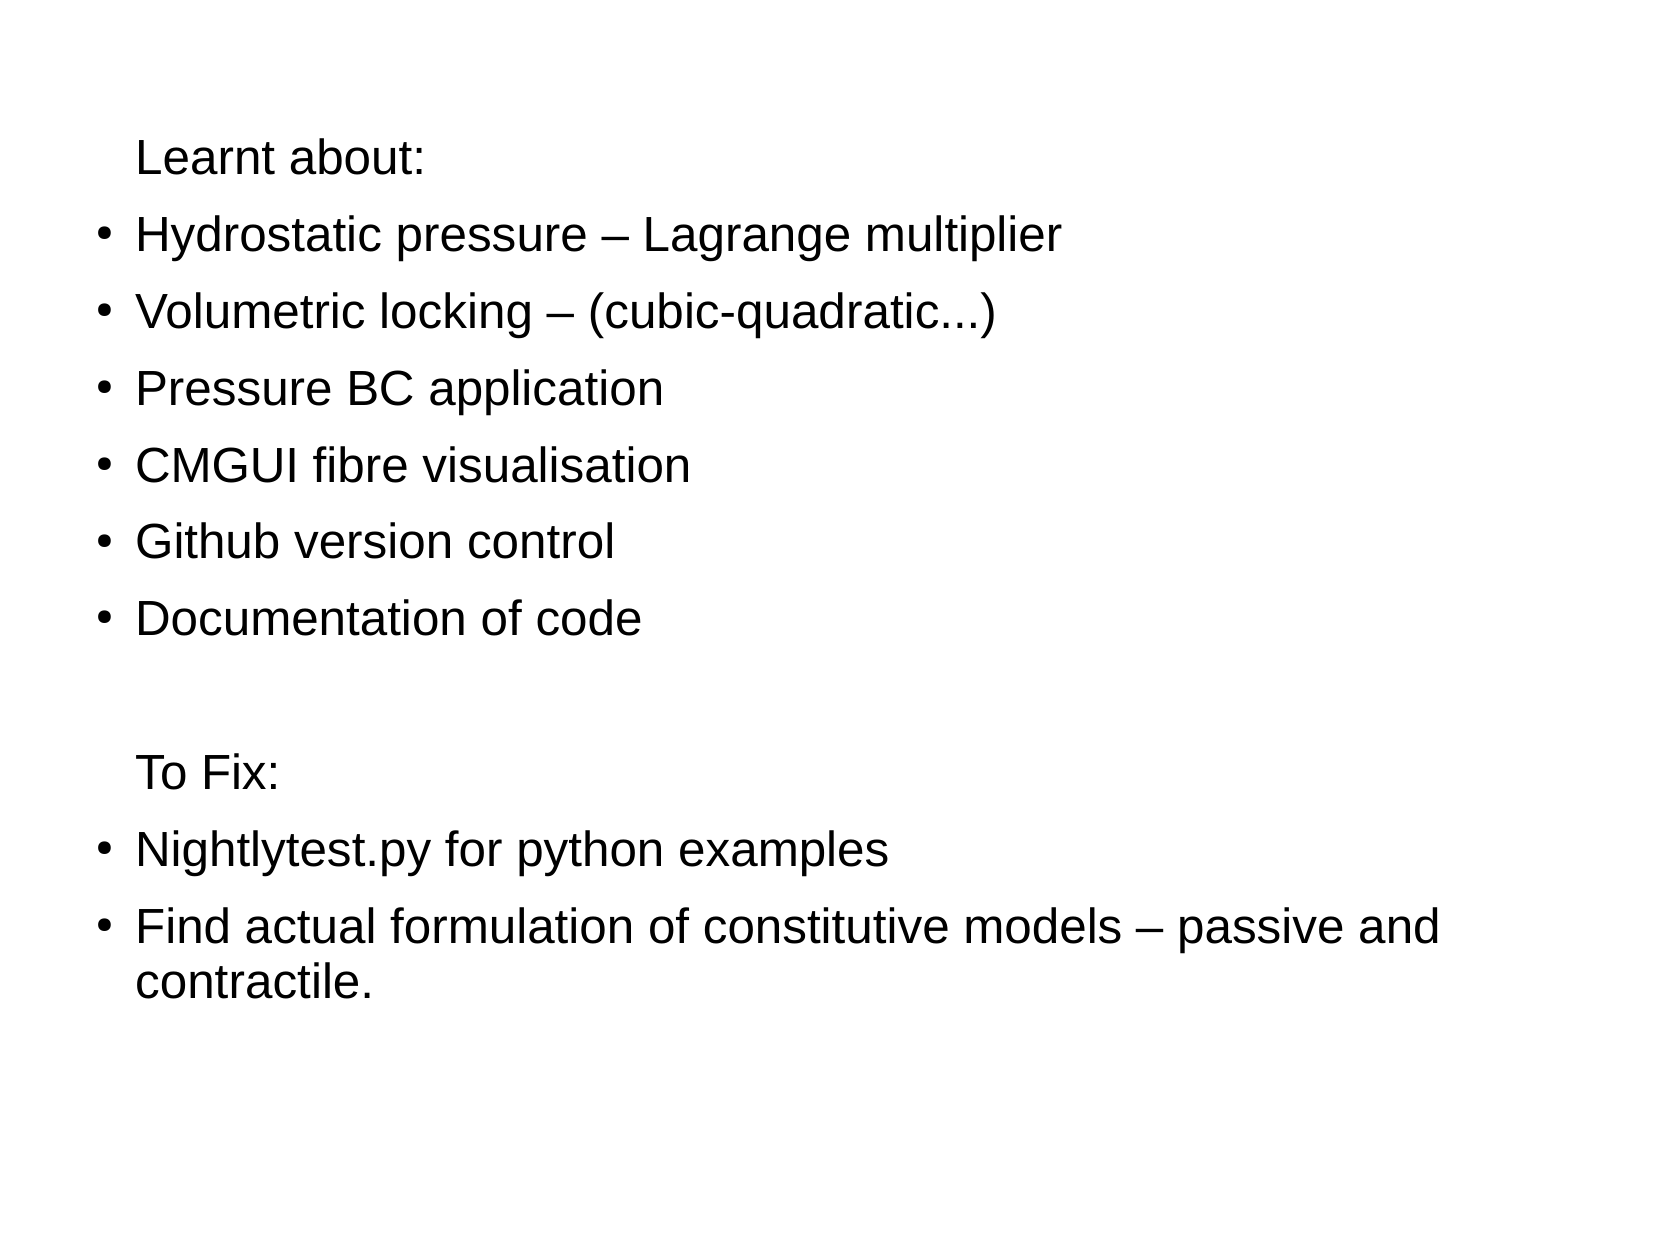

# Learnt about:
Hydrostatic pressure – Lagrange multiplier
Volumetric locking – (cubic-quadratic...)
Pressure BC application
CMGUI fibre visualisation
Github version control
Documentation of code
To Fix:
Nightlytest.py for python examples
Find actual formulation of constitutive models – passive and contractile.